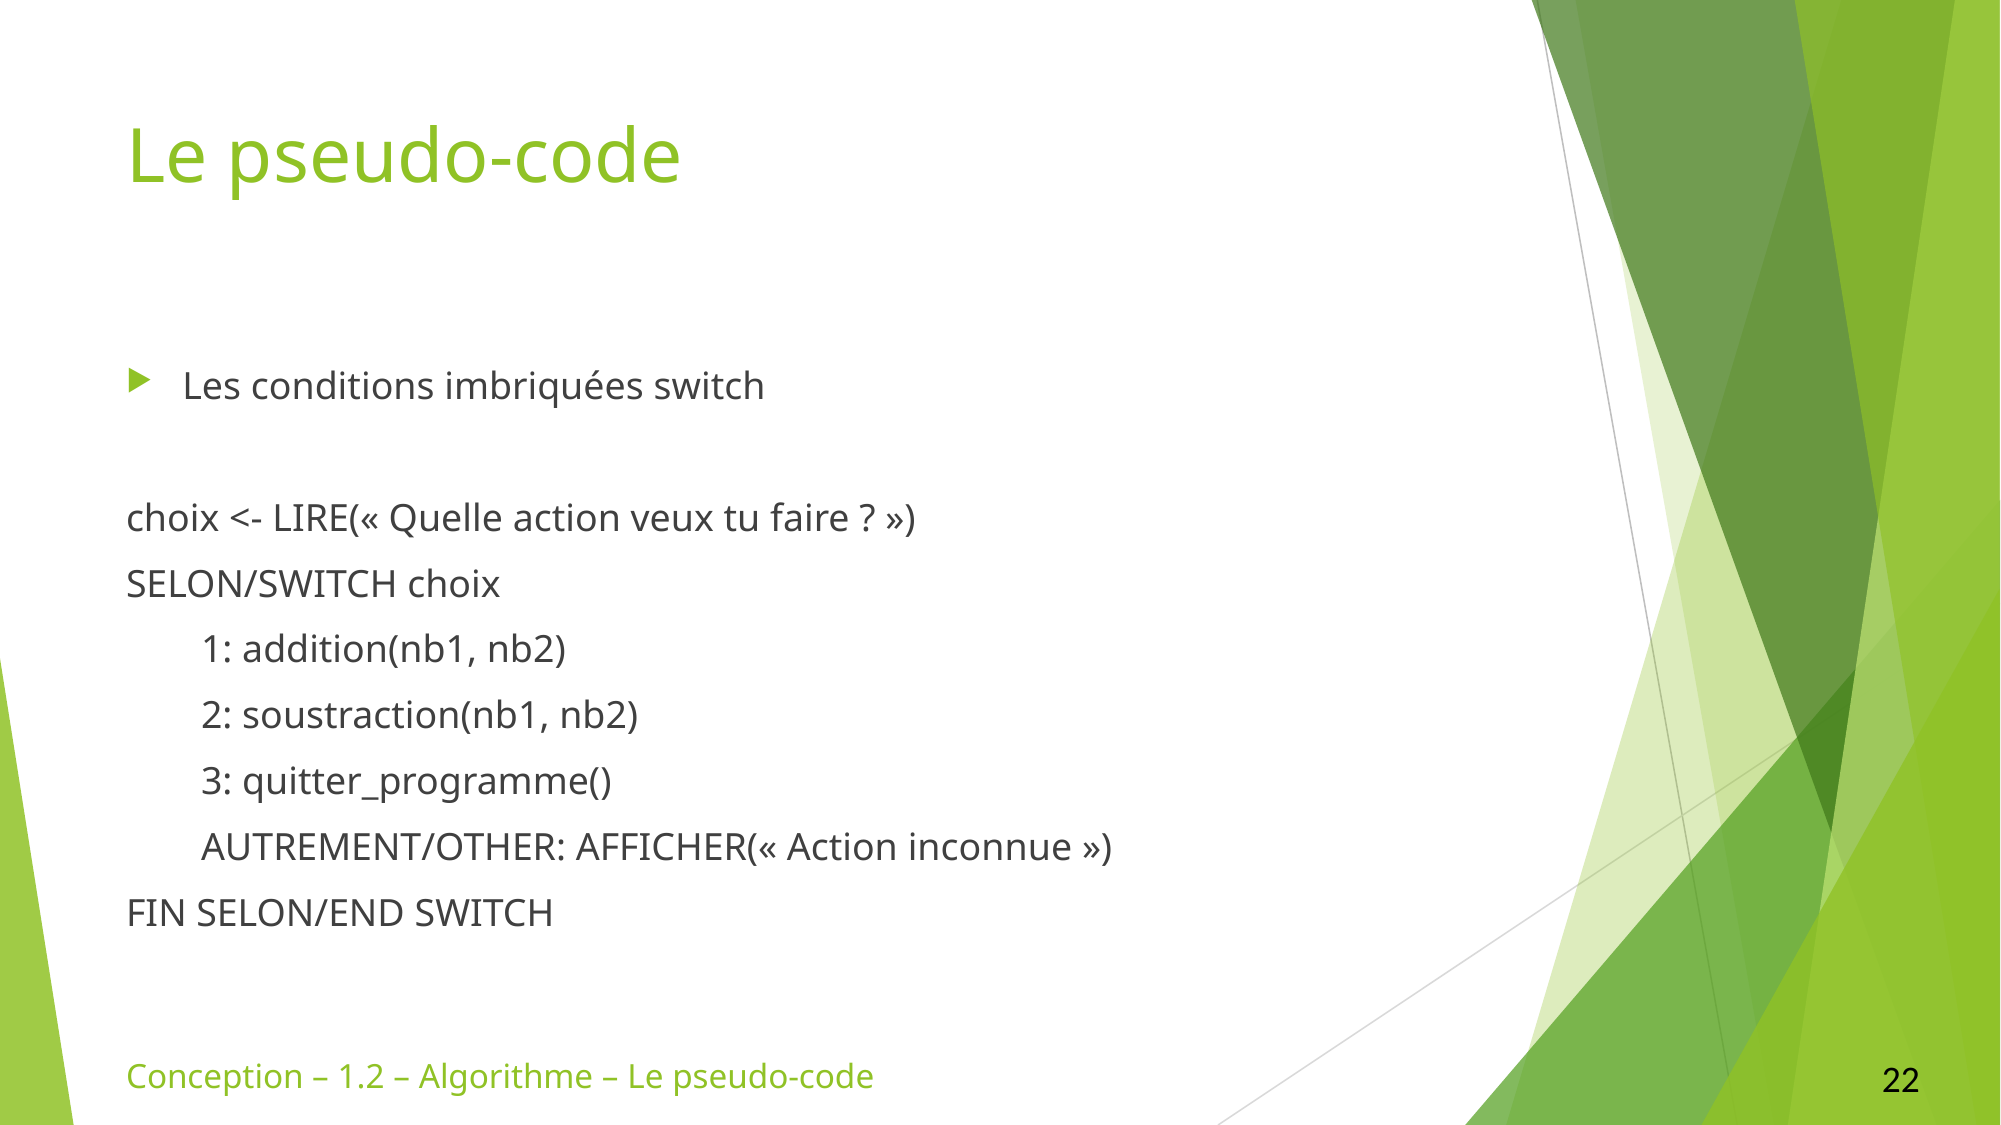

# Le pseudo-code
Les conditions imbriquées switch
choix <- LIRE(« Quelle action veux tu faire ? »)
SELON/SWITCH choix
	1: addition(nb1, nb2)
	2: soustraction(nb1, nb2)
	3: quitter_programme()
	AUTREMENT/OTHER: AFFICHER(« Action inconnue »)
FIN SELON/END SWITCH
Conception – 1.2 – Algorithme – Le pseudo-code